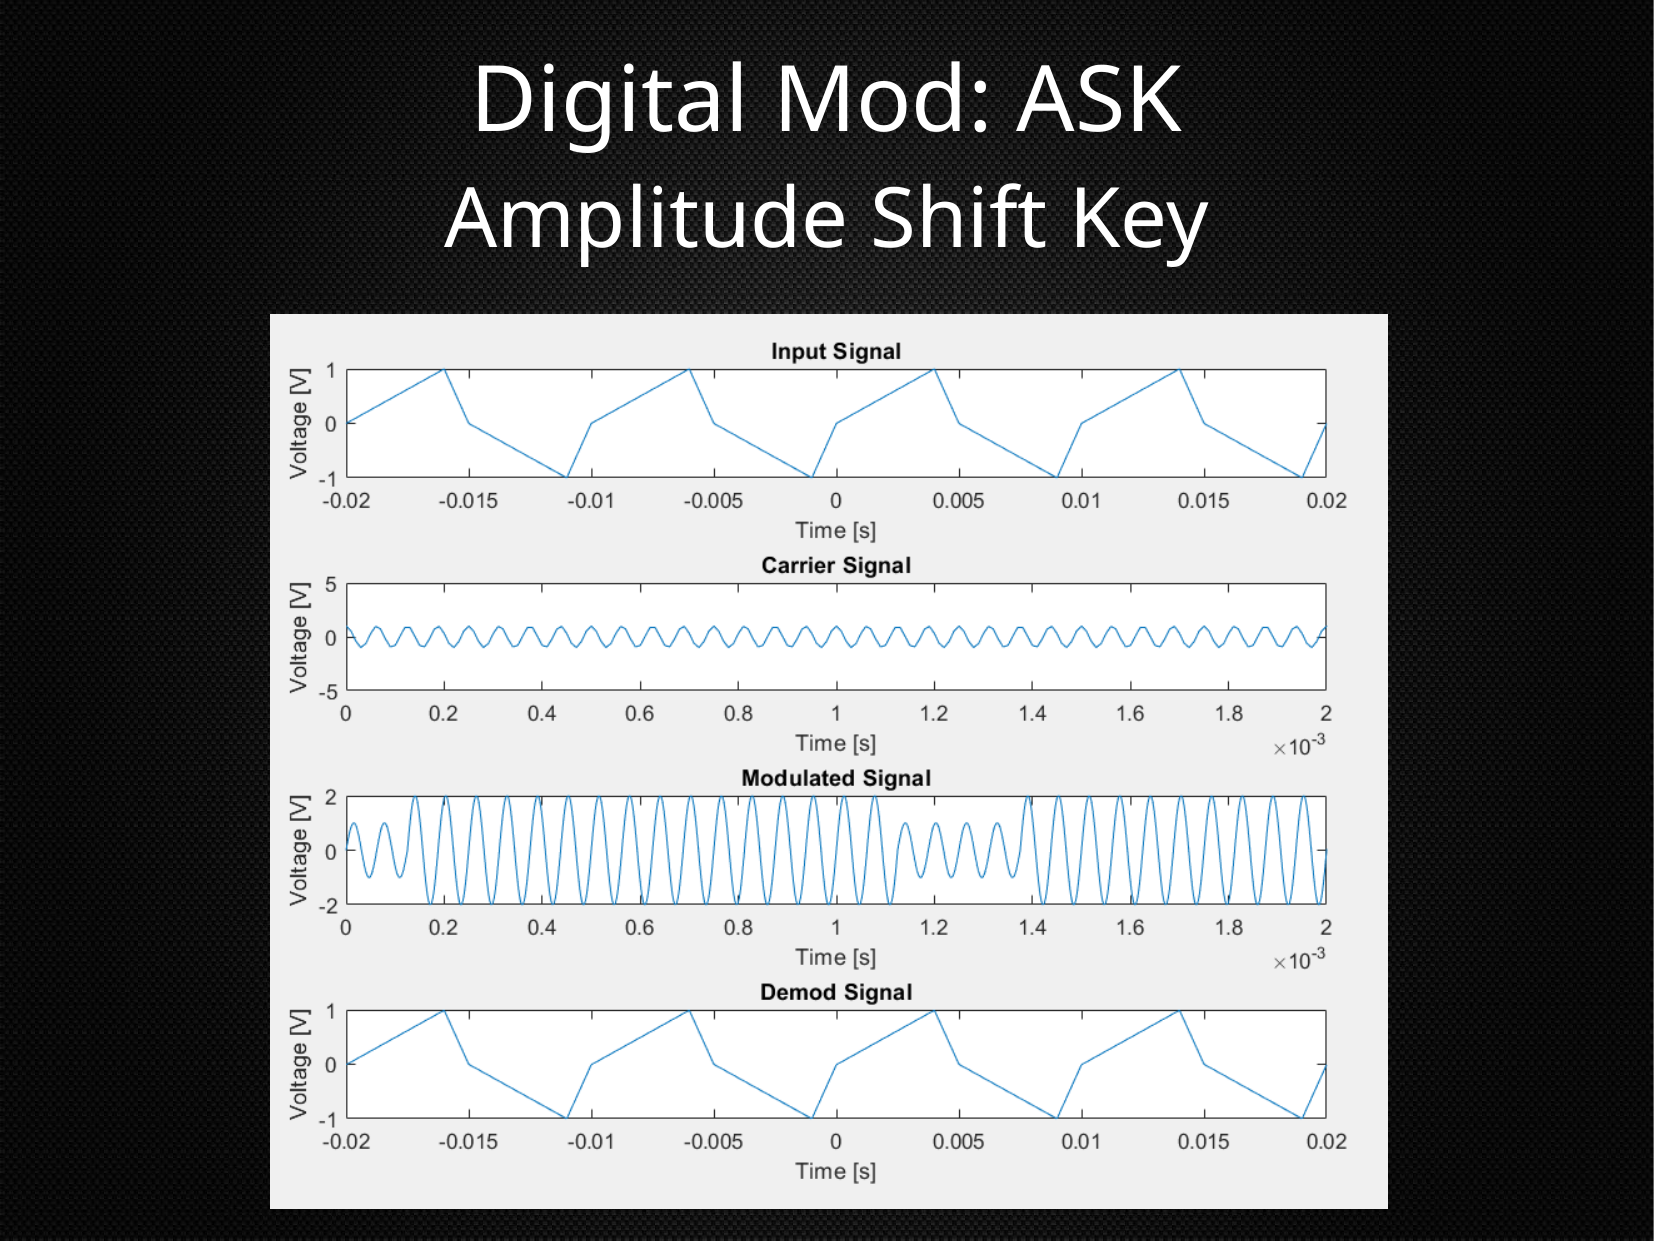

# Digital Mod: ASK Amplitude Shift Key